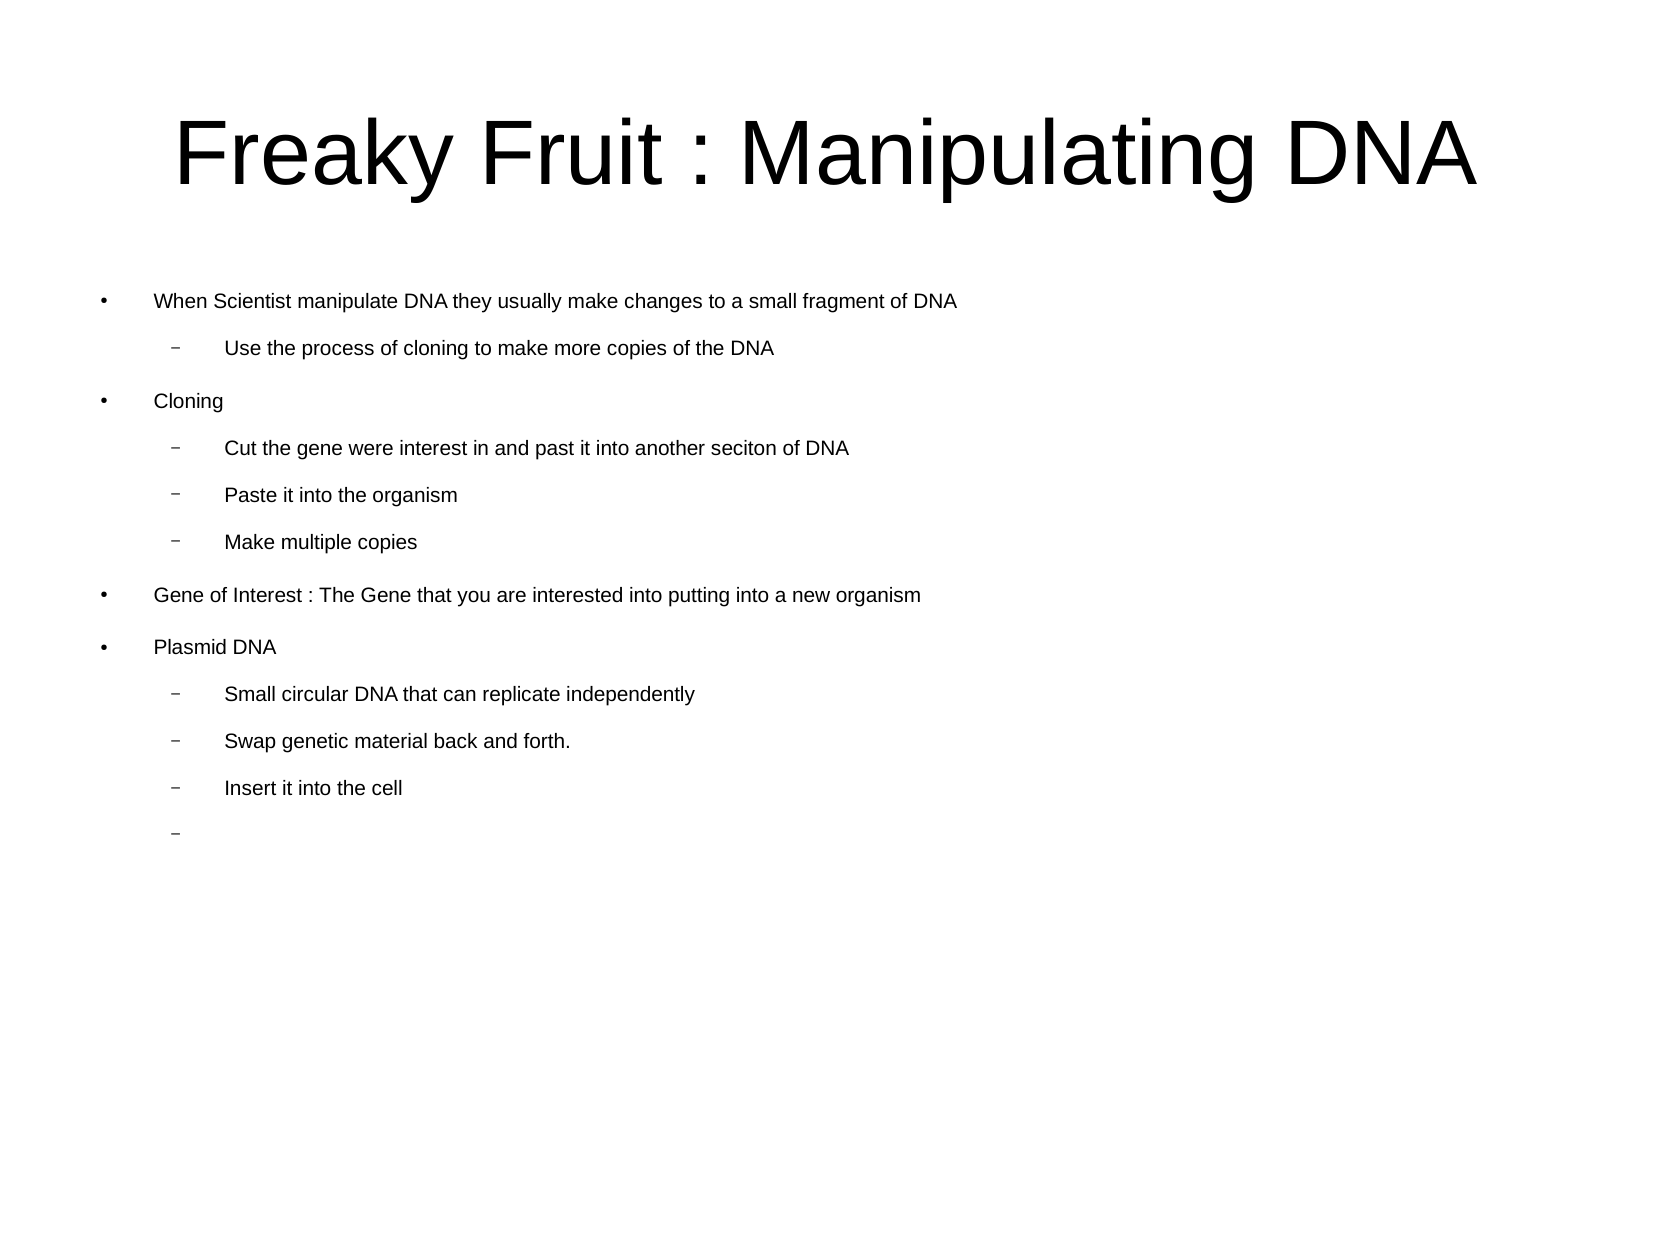

# Freaky Fruit : Manipulating DNA
When Scientist manipulate DNA they usually make changes to a small fragment of DNA
Use the process of cloning to make more copies of the DNA
Cloning
Cut the gene were interest in and past it into another seciton of DNA
Paste it into the organism
Make multiple copies
Gene of Interest : The Gene that you are interested into putting into a new organism
Plasmid DNA
Small circular DNA that can replicate independently
Swap genetic material back and forth.
Insert it into the cell